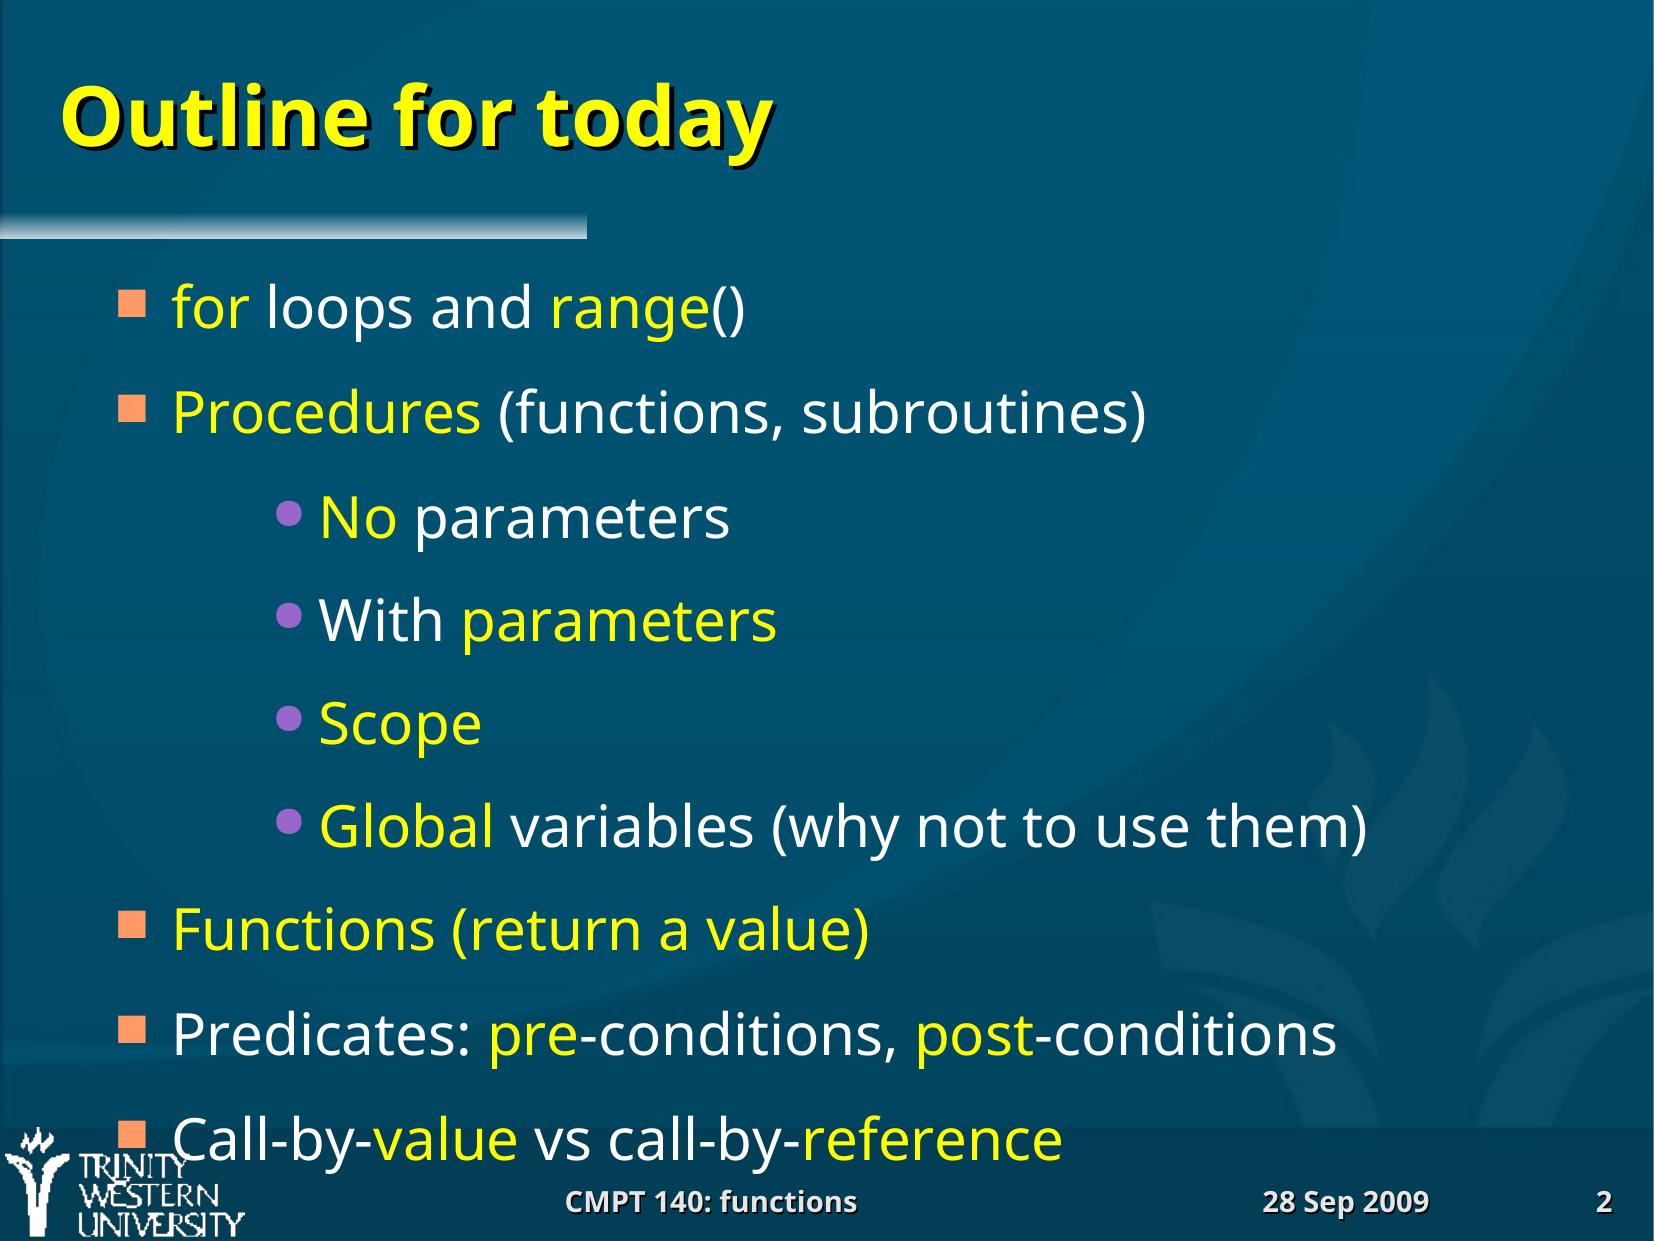

# Outline for today
for loops and range()
Procedures (functions, subroutines)
No parameters
With parameters
Scope
Global variables (why not to use them)
Functions (return a value)
Predicates: pre-conditions, post-conditions
Call-by-value vs call-by-reference
CMPT 140: functions
28 Sep 2009
2